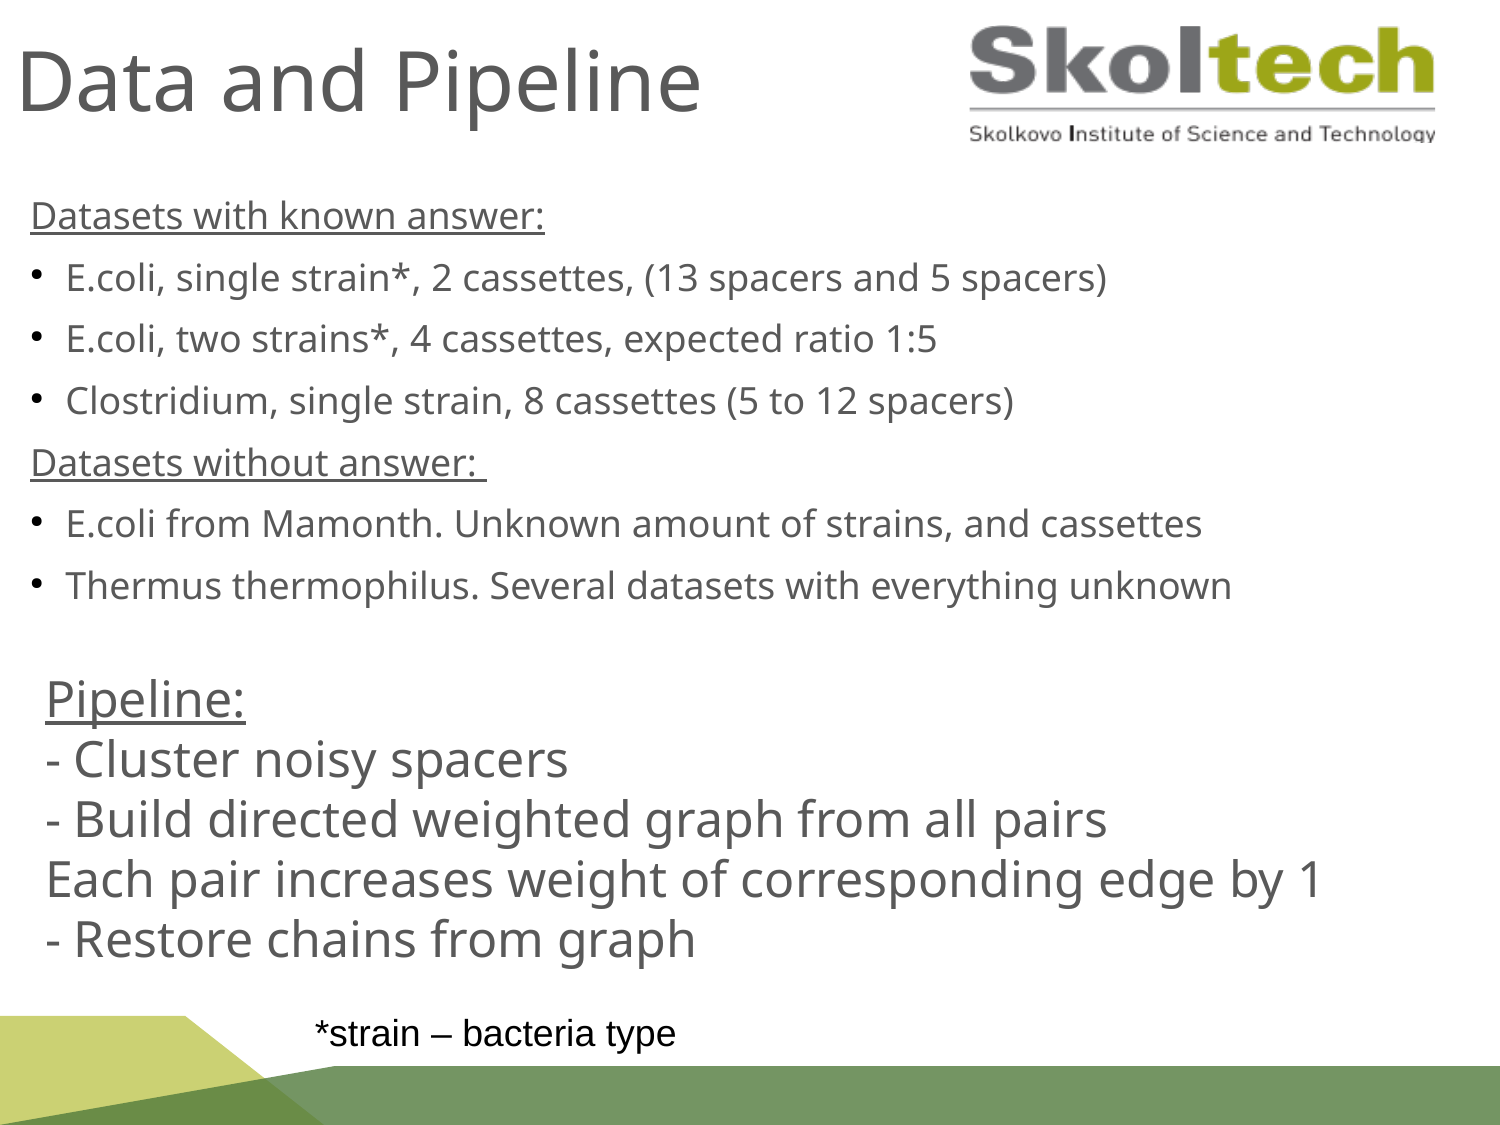

Data and Pipeline
Datasets with known answer:
E.coli, single strain*, 2 cassettes, (13 spacers and 5 spacers)
E.coli, two strains*, 4 cassettes, expected ratio 1:5
Clostridium, single strain, 8 cassettes (5 to 12 spacers)
Datasets without answer:
E.coli from Mamonth. Unknown amount of strains, and cassettes
Thermus thermophilus. Several datasets with everything unknown
# Pipeline: - Cluster noisy spacers - Build directed weighted graph from all pairs Each pair increases weight of corresponding edge by 1 - Restore chains from graph
*strain – bacteria type